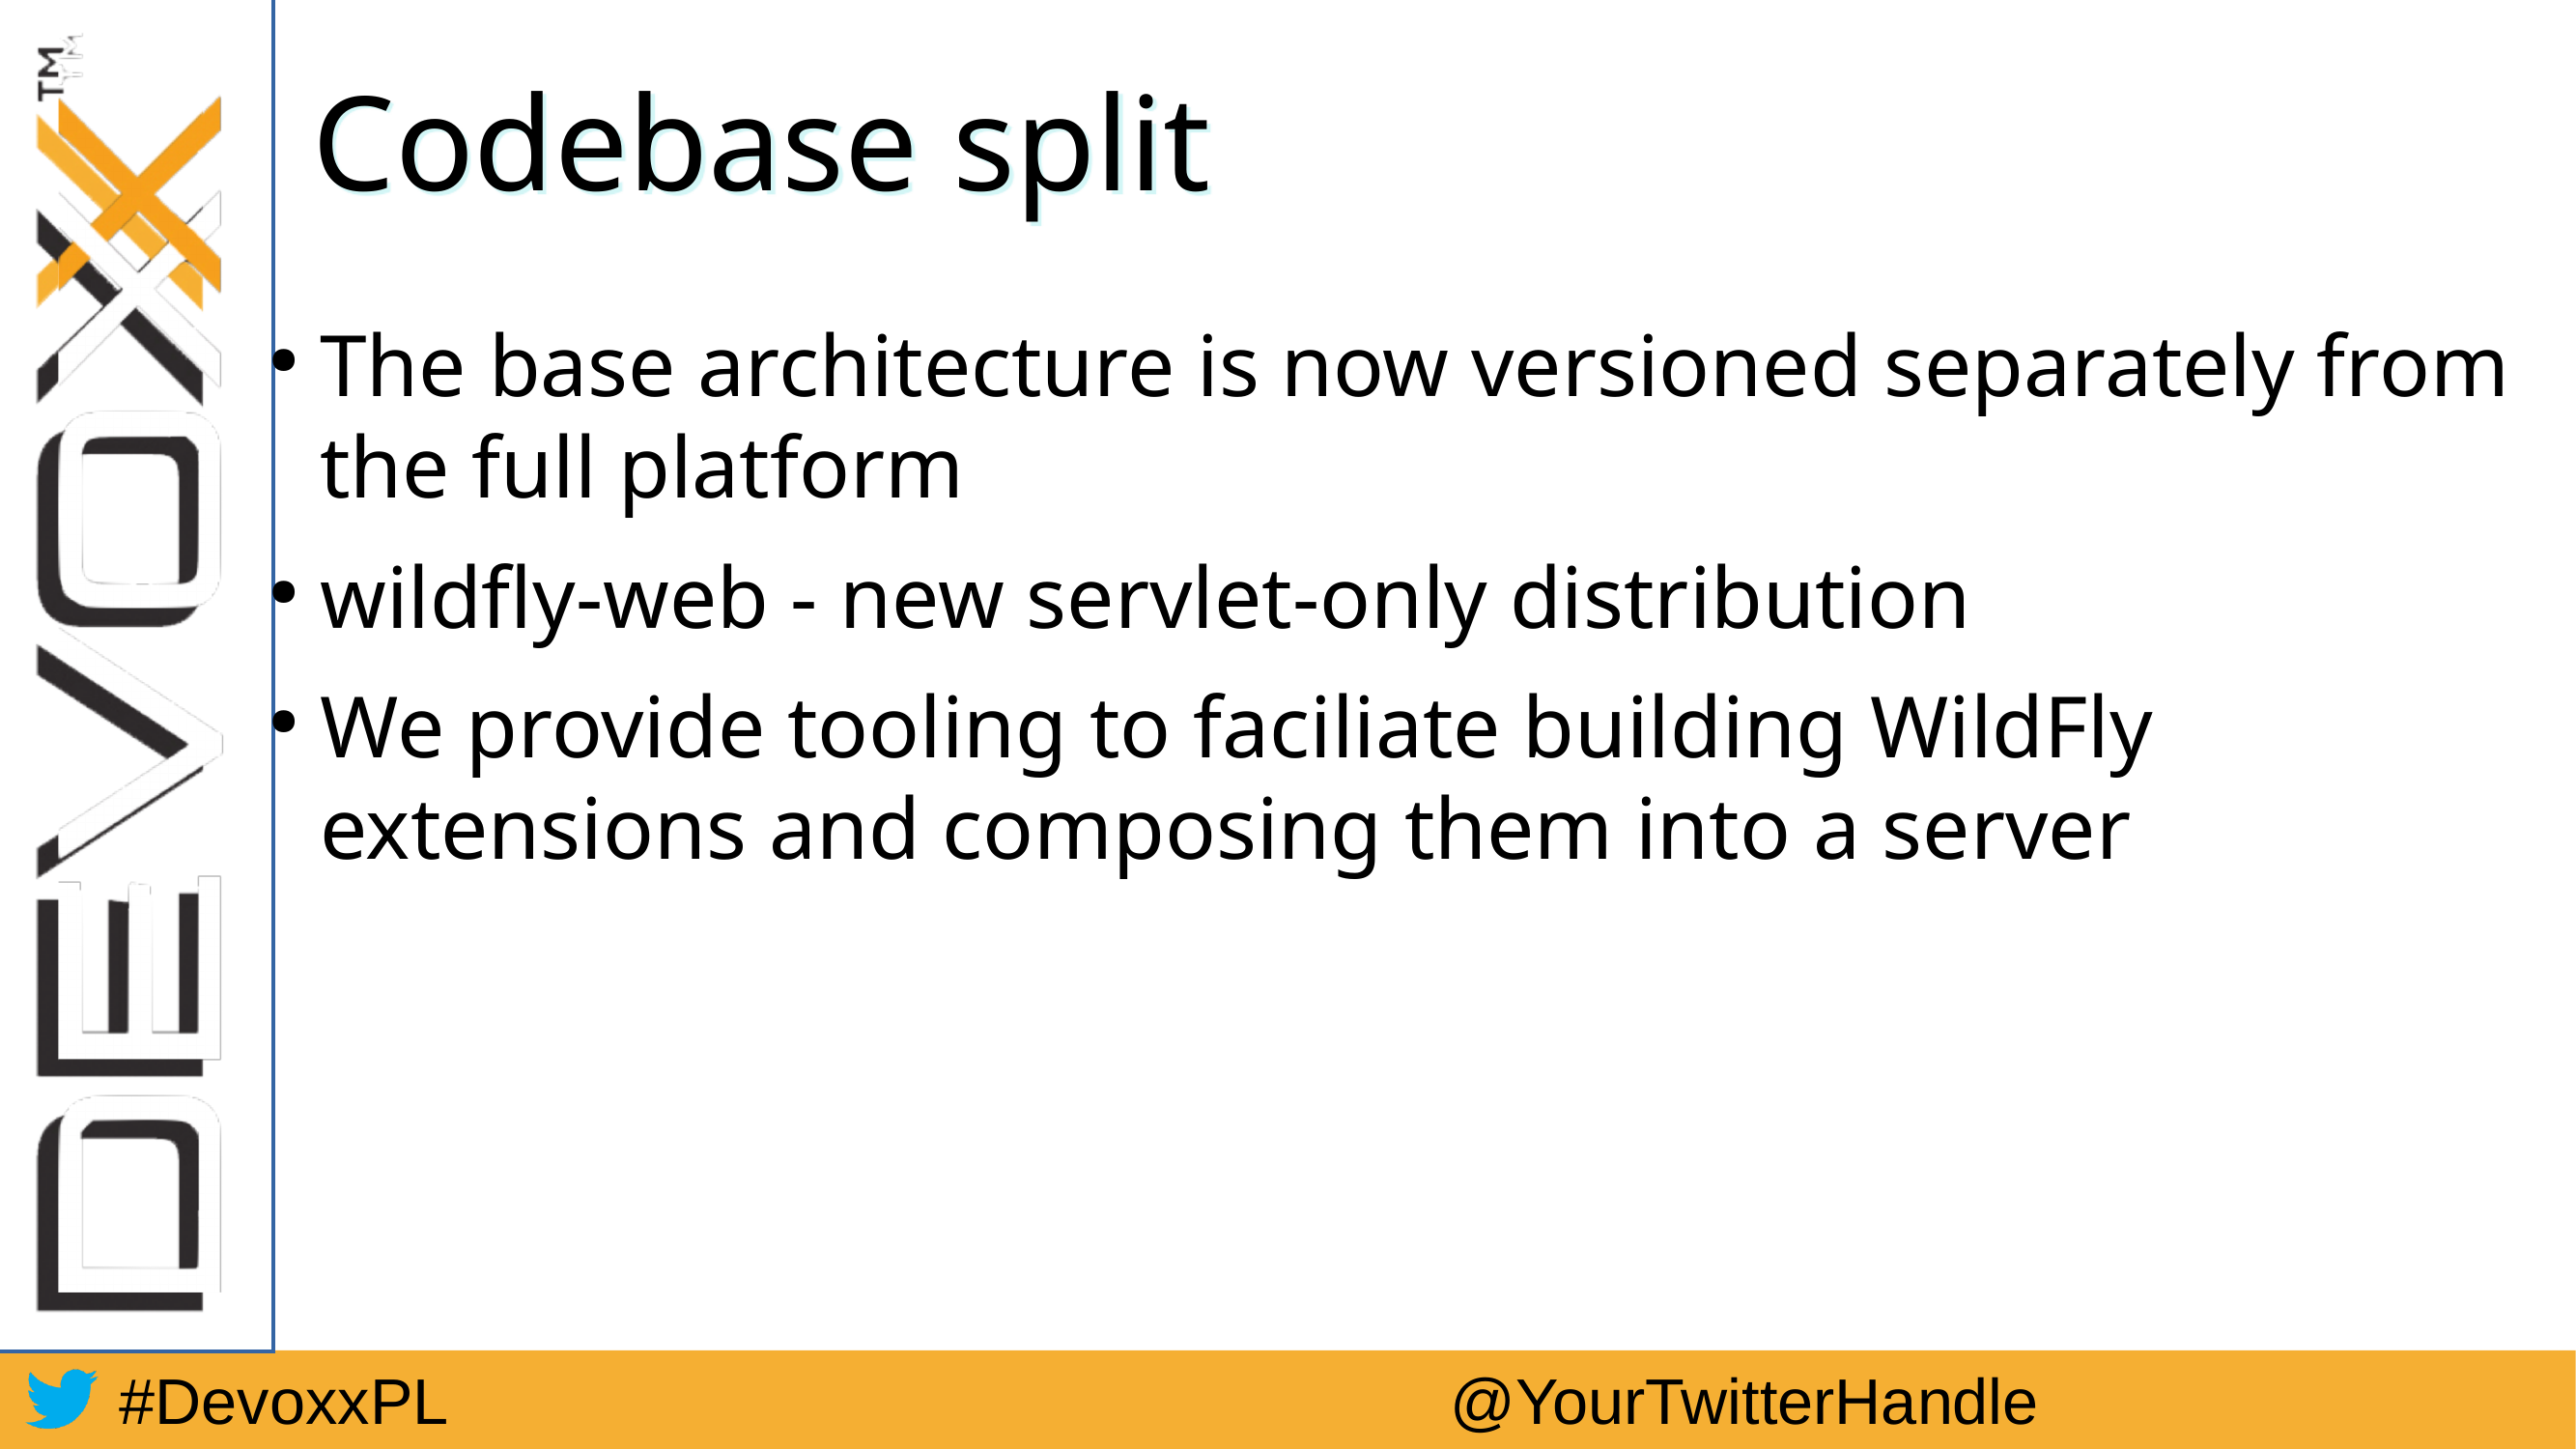

Codebase split
# The base architecture is now versioned separately from the full platform
wildfly-web - new servlet-only distribution
We provide tooling to faciliate building WildFly extensions and composing them into a server